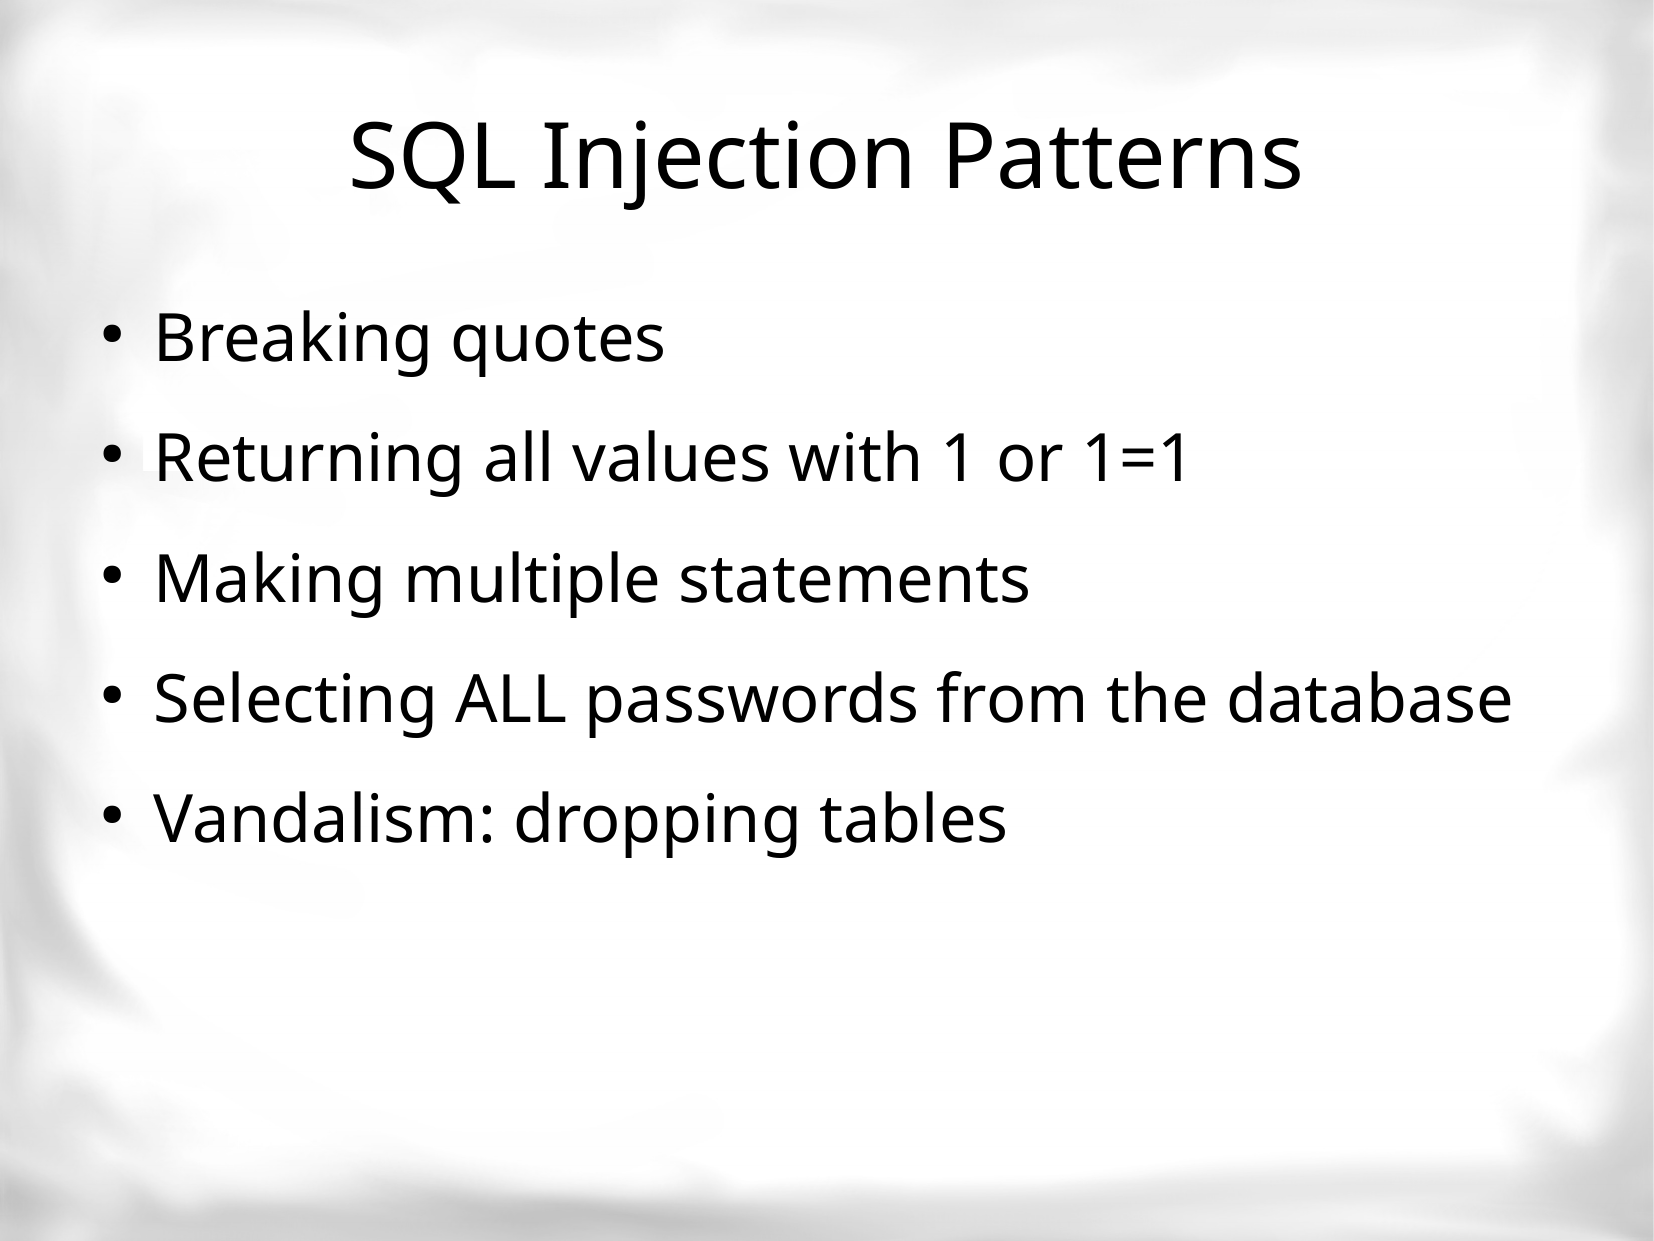

# SQL Injection Patterns
Breaking quotes
Returning all values with 1 or 1=1
Making multiple statements
Selecting ALL passwords from the database
Vandalism: dropping tables